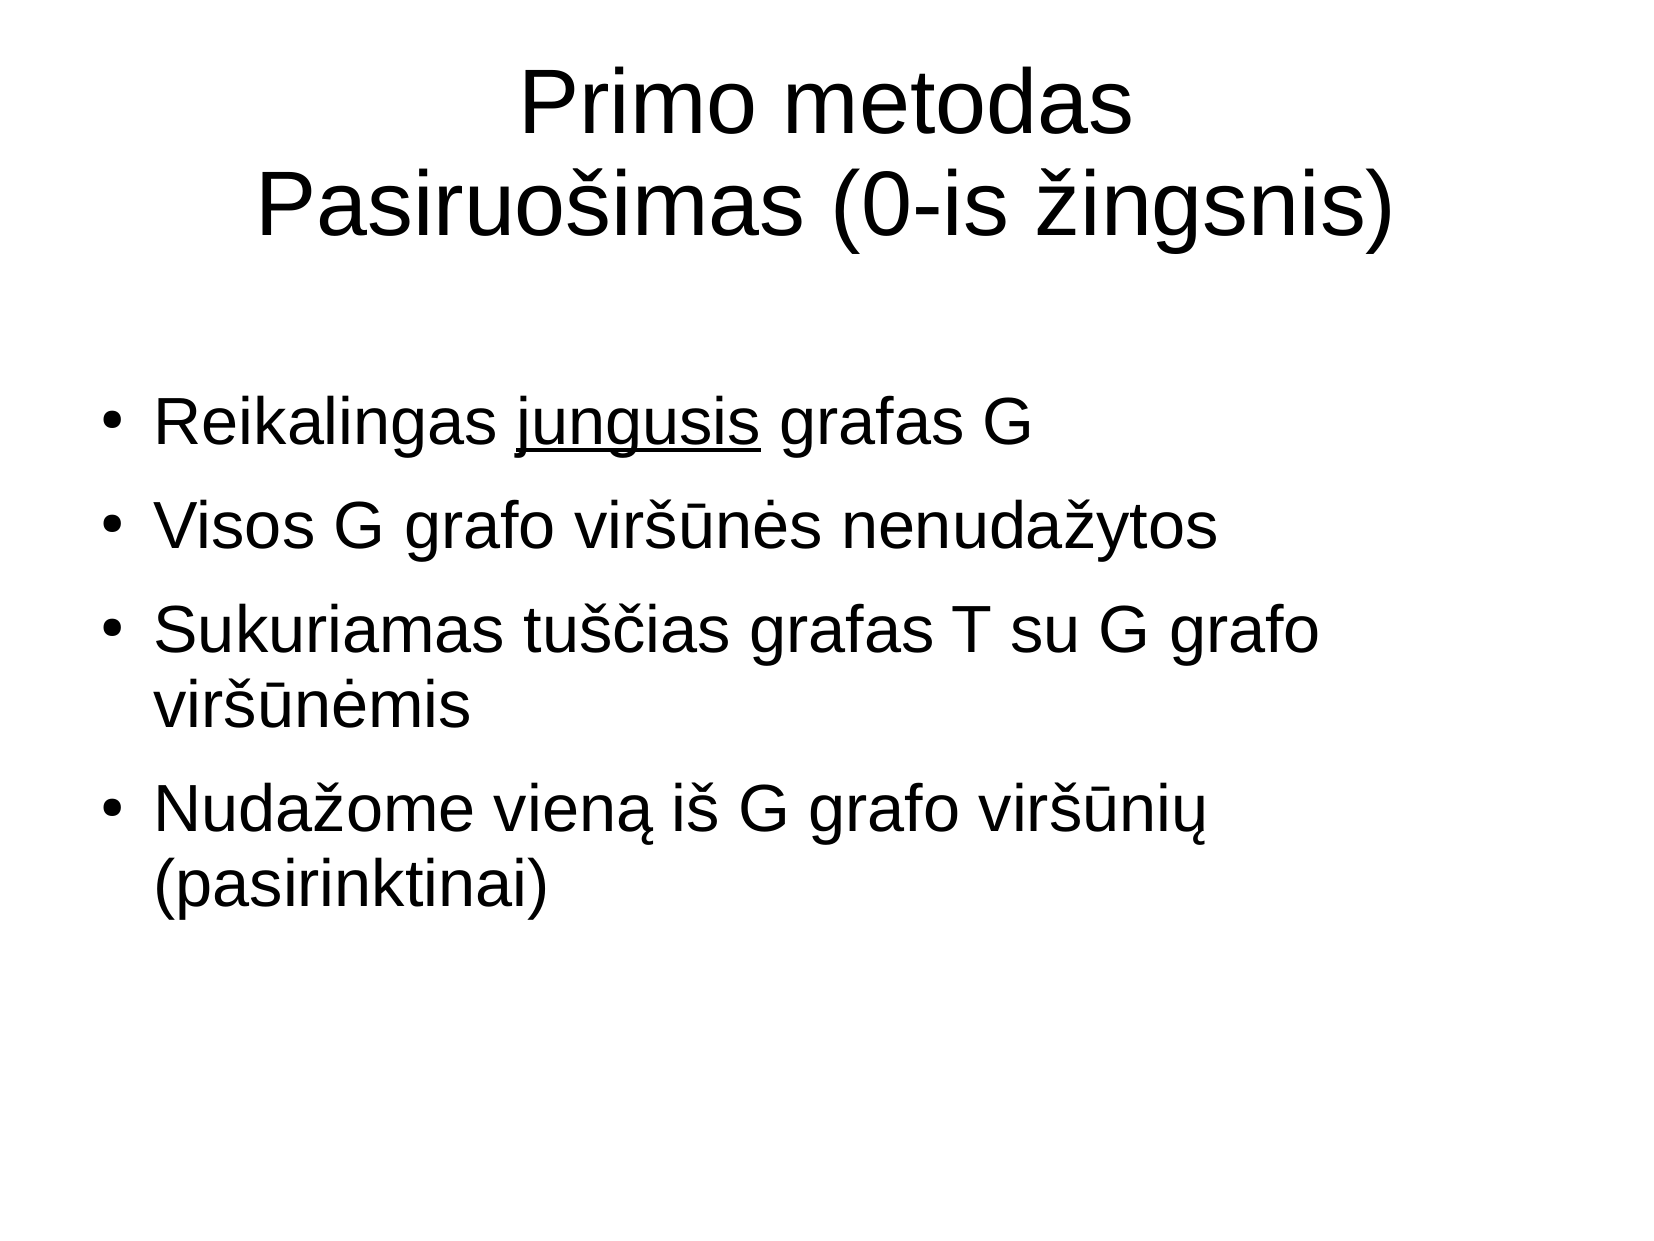

# Primo metodas Pasiruošimas (0-is žingsnis)
Reikalingas jungusis grafas G
Visos G grafo viršūnės nenudažytos
Sukuriamas tuščias grafas T su G grafo viršūnėmis
Nudažome vieną iš G grafo viršūnių (pasirinktinai)